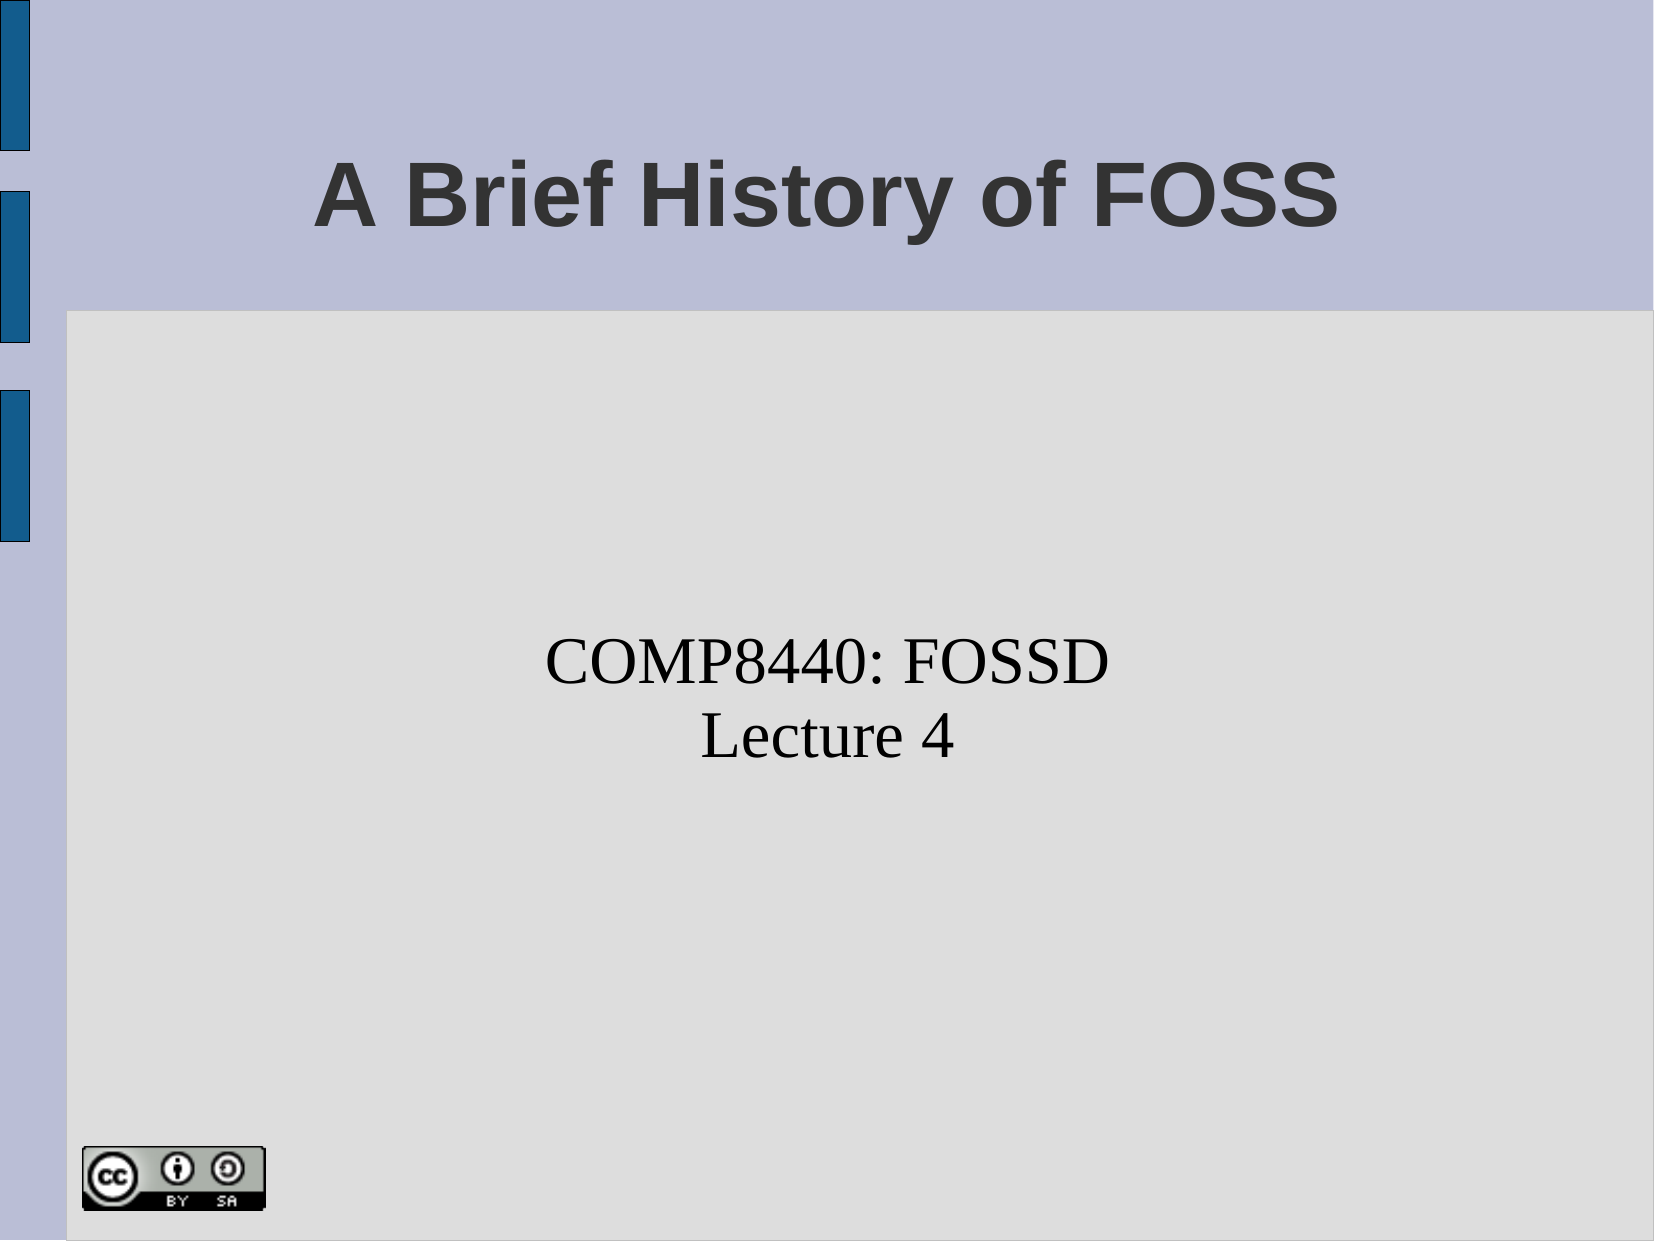

# A Brief History of FOSS
COMP8440: FOSSD
Lecture 4